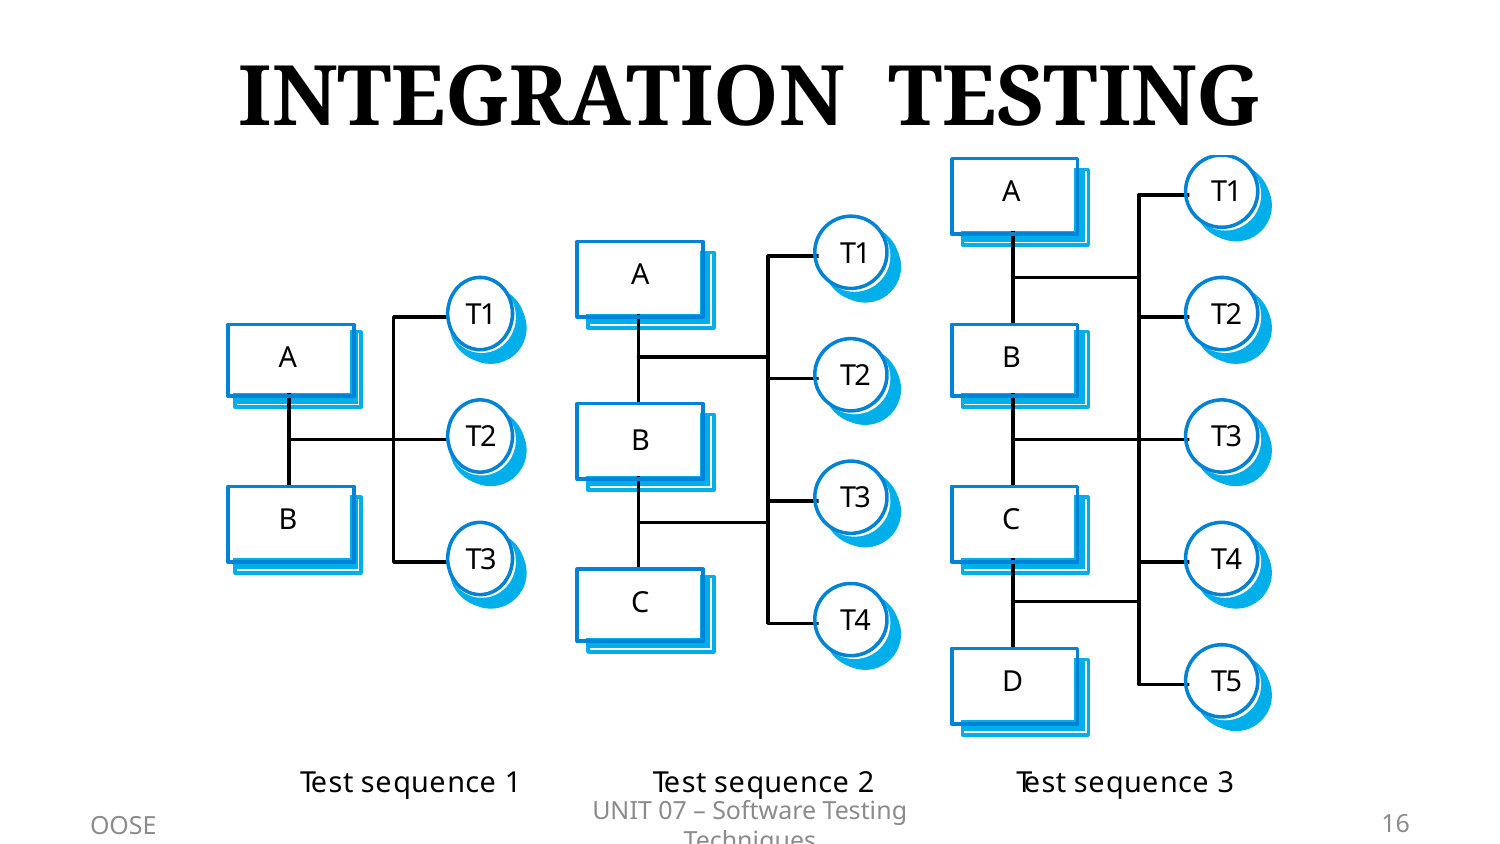

# INTEGRATION TESTING
OOSE
UNIT 07 - Software Testing Techniques
16